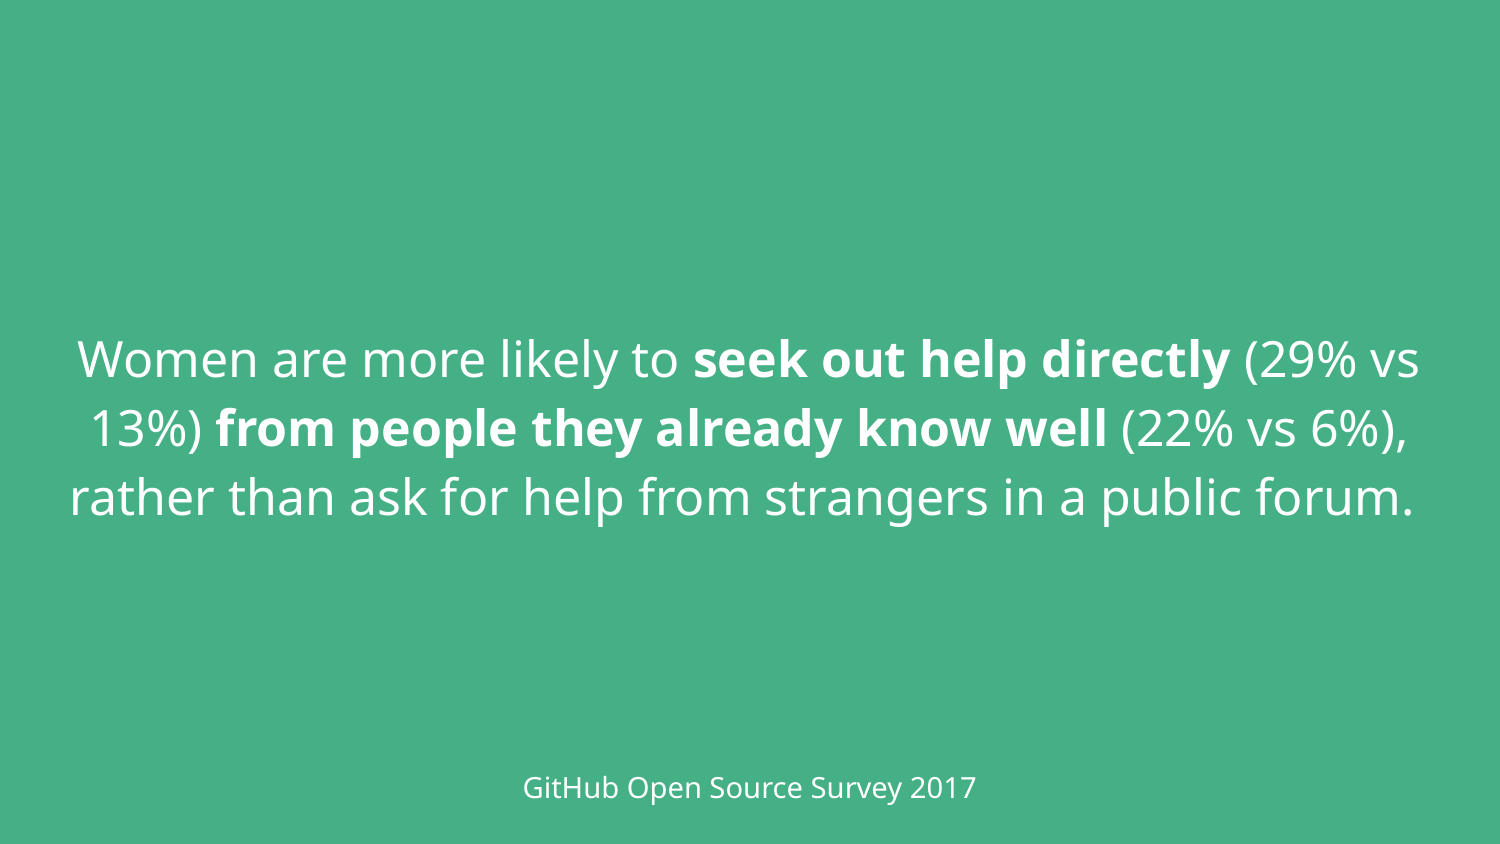

# Women are more likely to seek out help directly (29% vs 13%) from people they already know well (22% vs 6%), rather than ask for help from strangers in a public forum.
GitHub Open Source Survey 2017